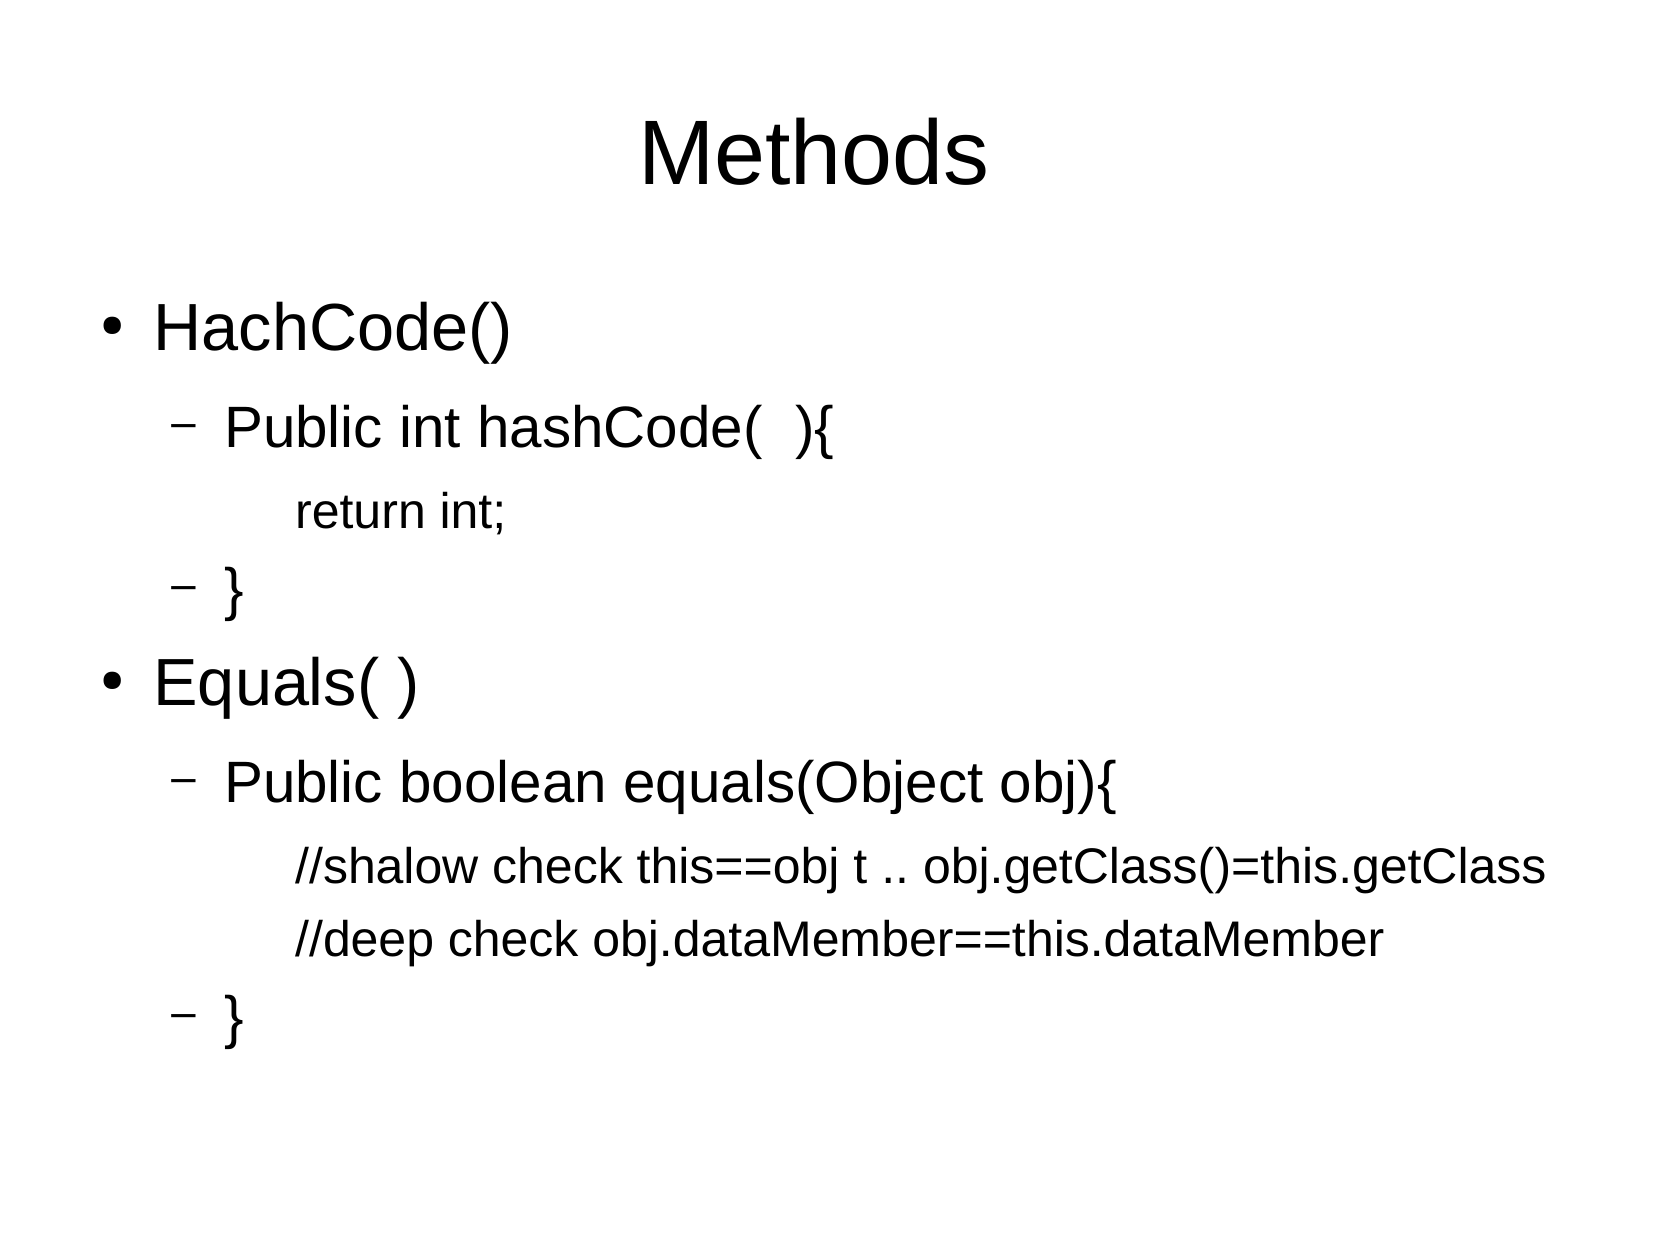

# Methods
HachCode()
Public int hashCode( ){
return int;
}
Equals( )
Public boolean equals(Object obj){
//shalow check this==obj t .. obj.getClass()=this.getClass
//deep check obj.dataMember==this.dataMember
}